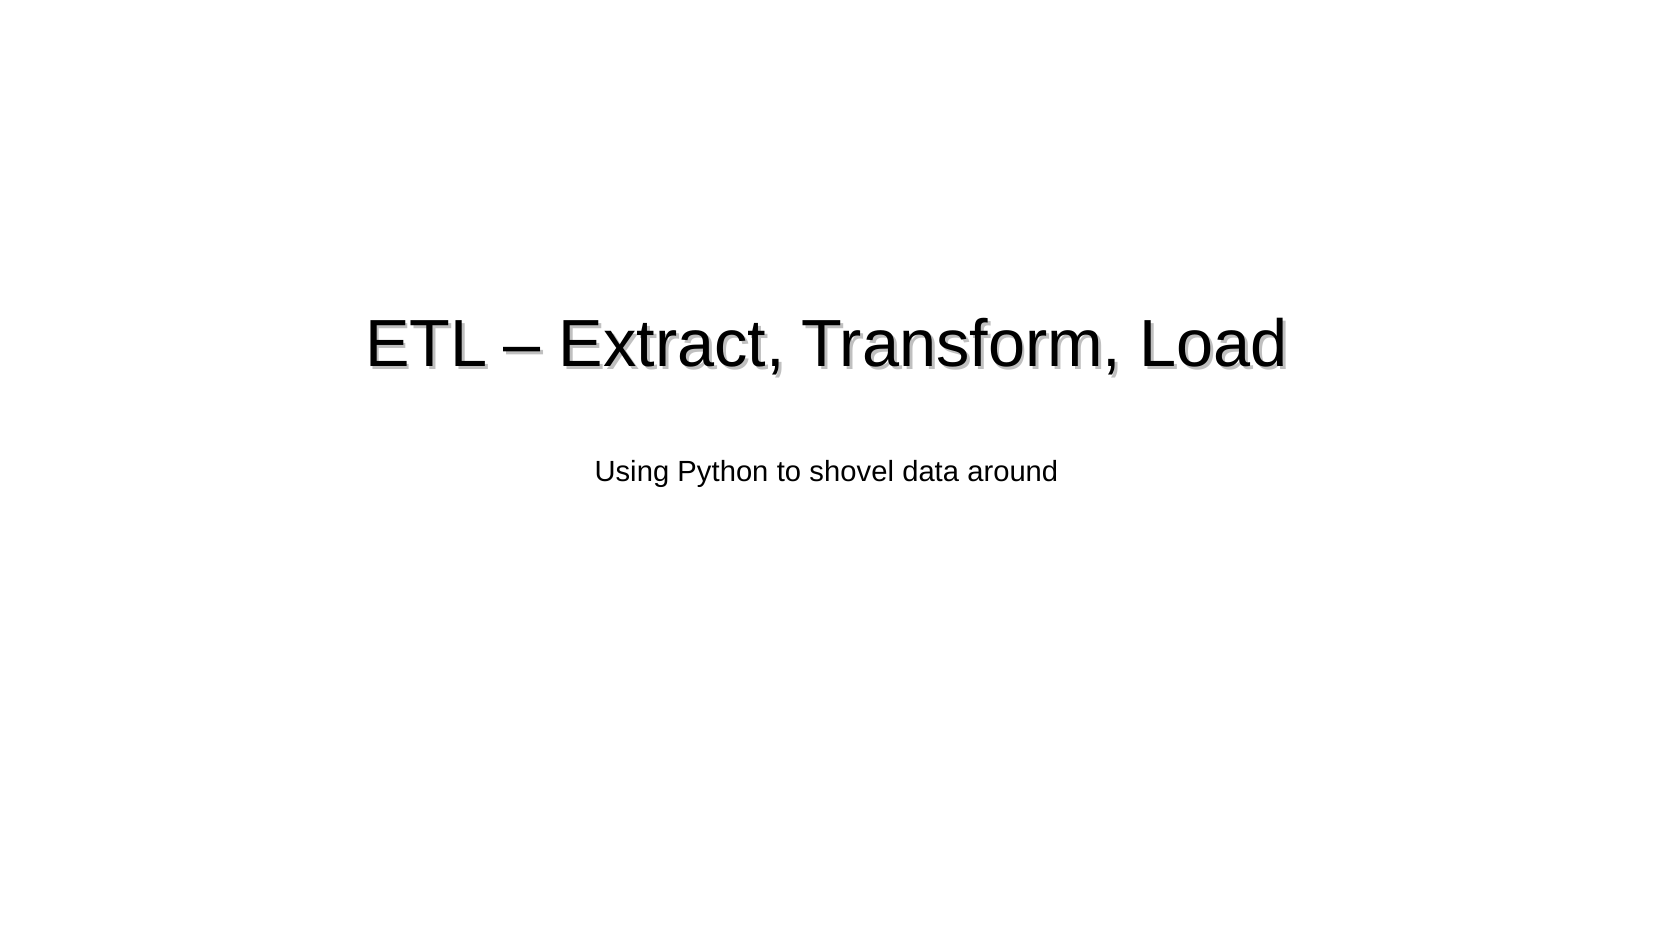

# ETL – Extract, Transform, Load
Using Python to shovel data around